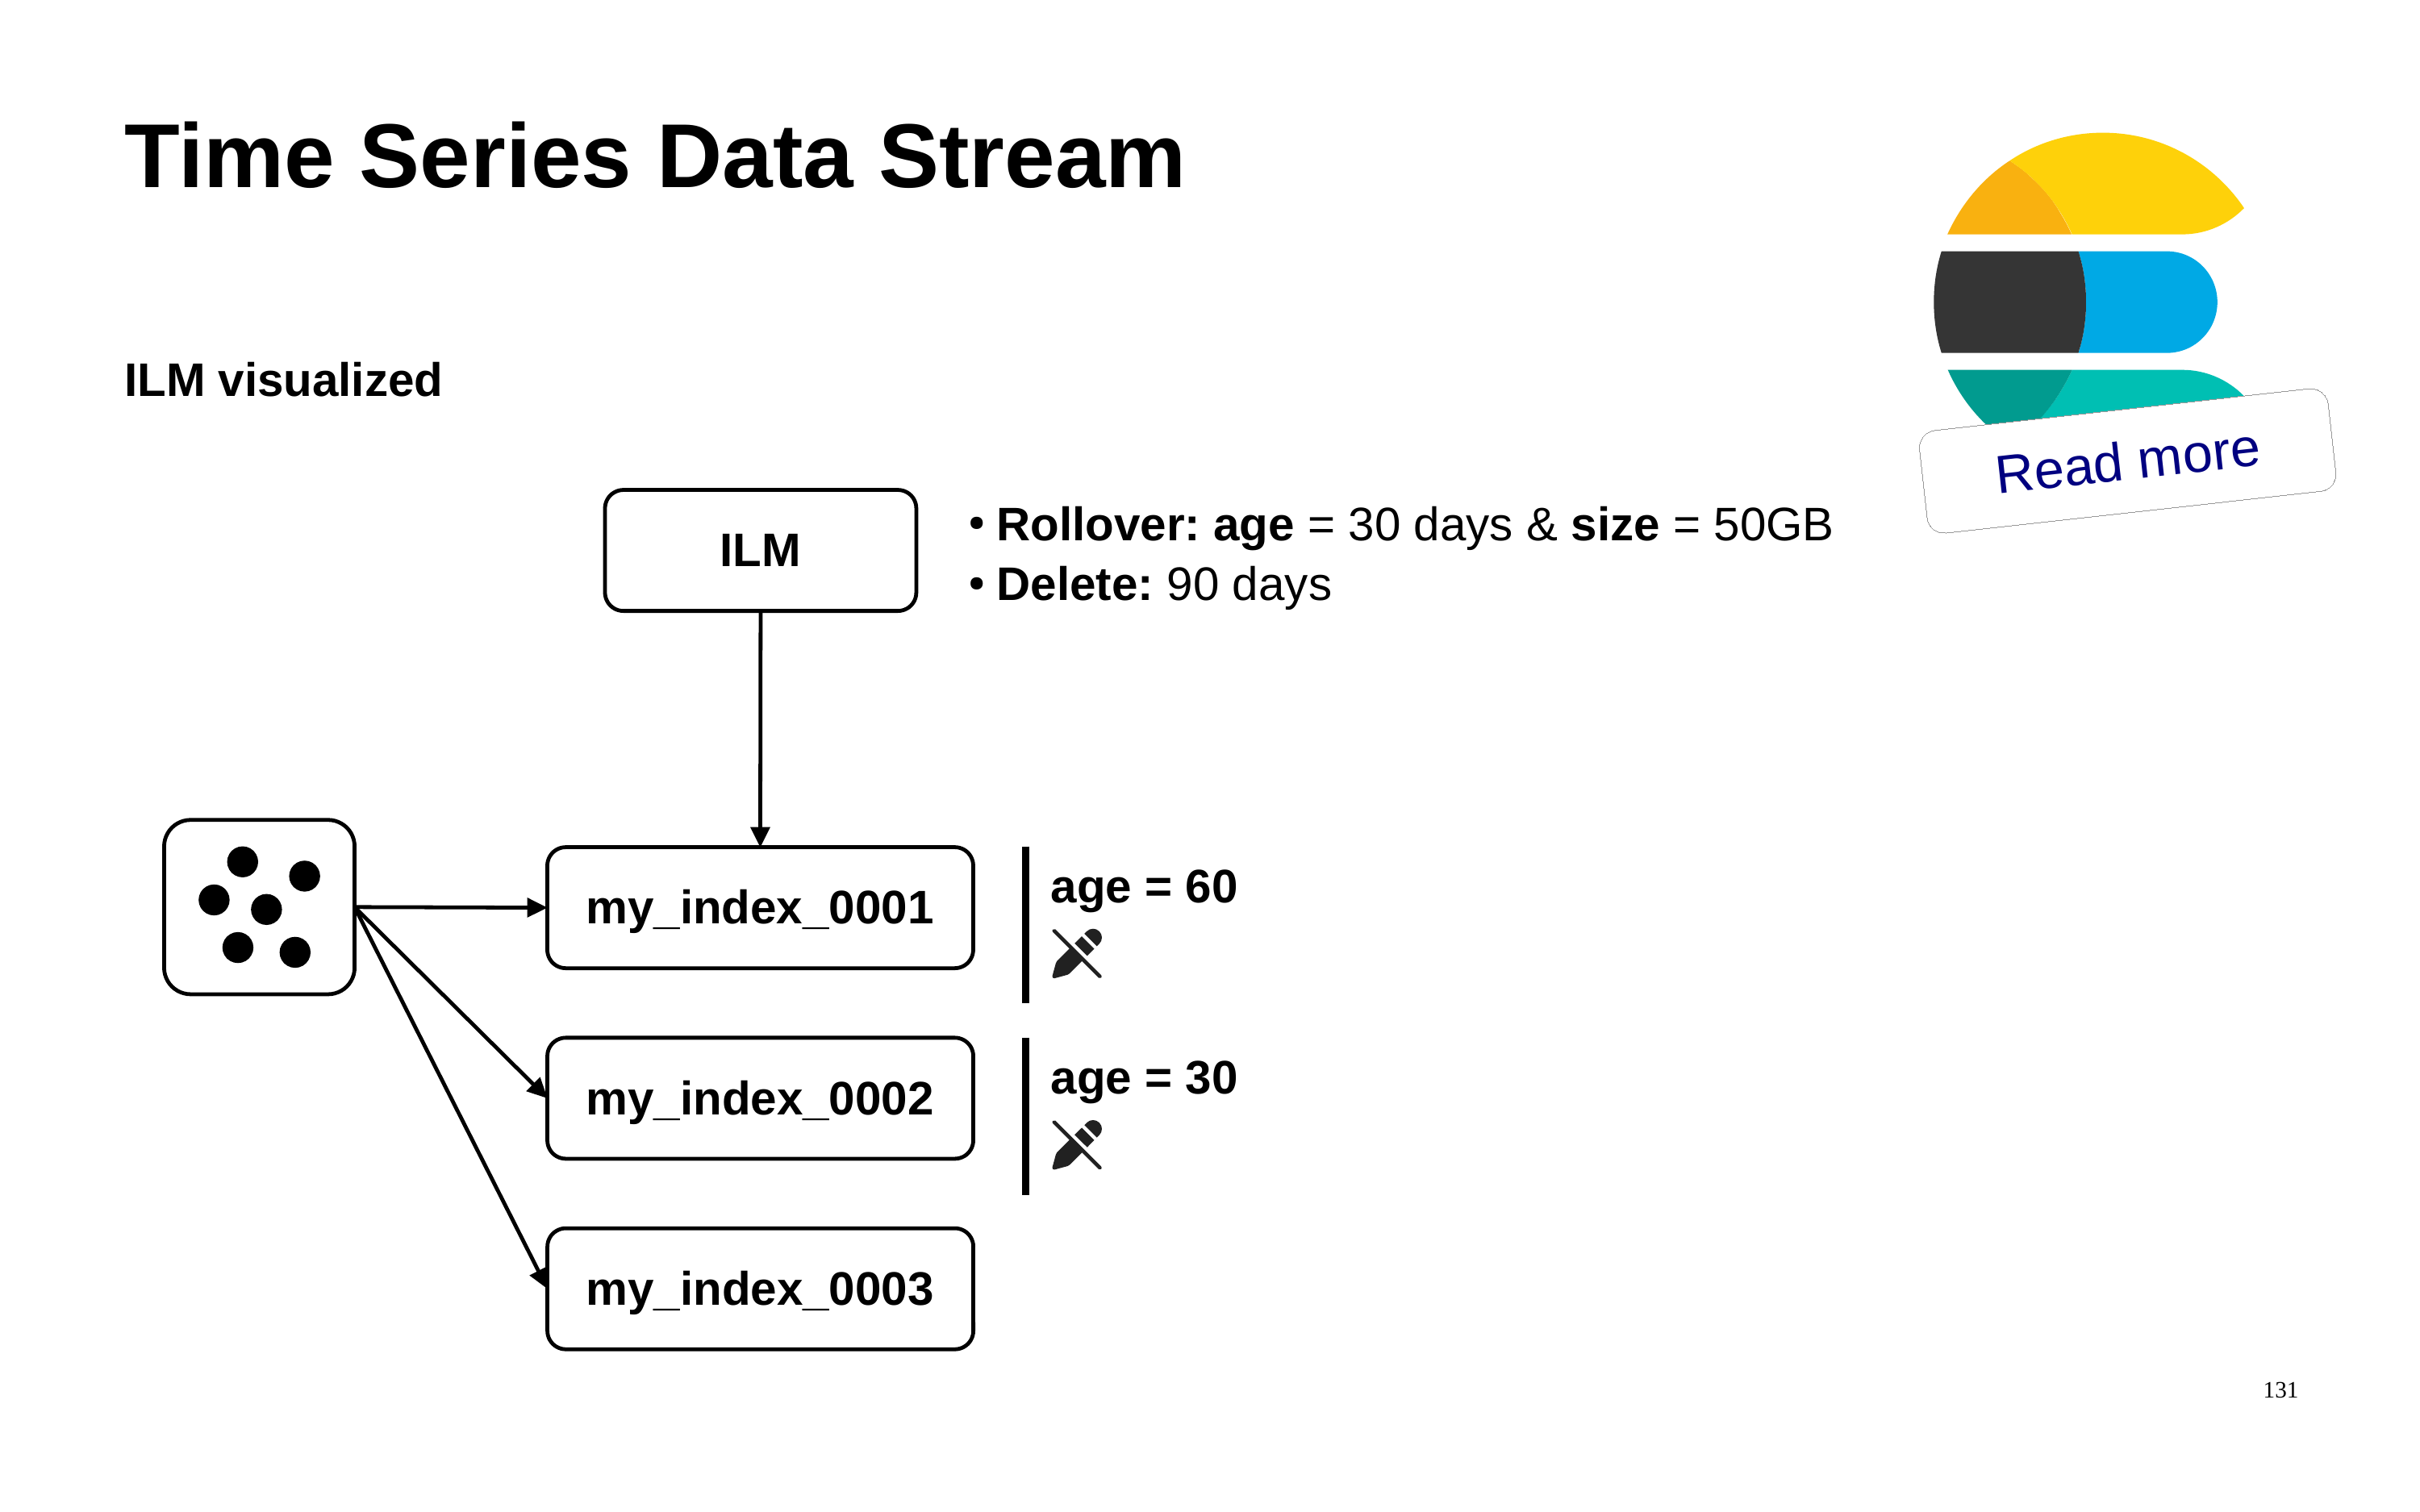

Time Series Data Stream
ILM visualized
Read more
Rollover: age = 30 days & size = 50GB
Delete: 90 days
ILM
age = 60
my_index_0001
my_index_0002
age = 30
my_index_0003
131